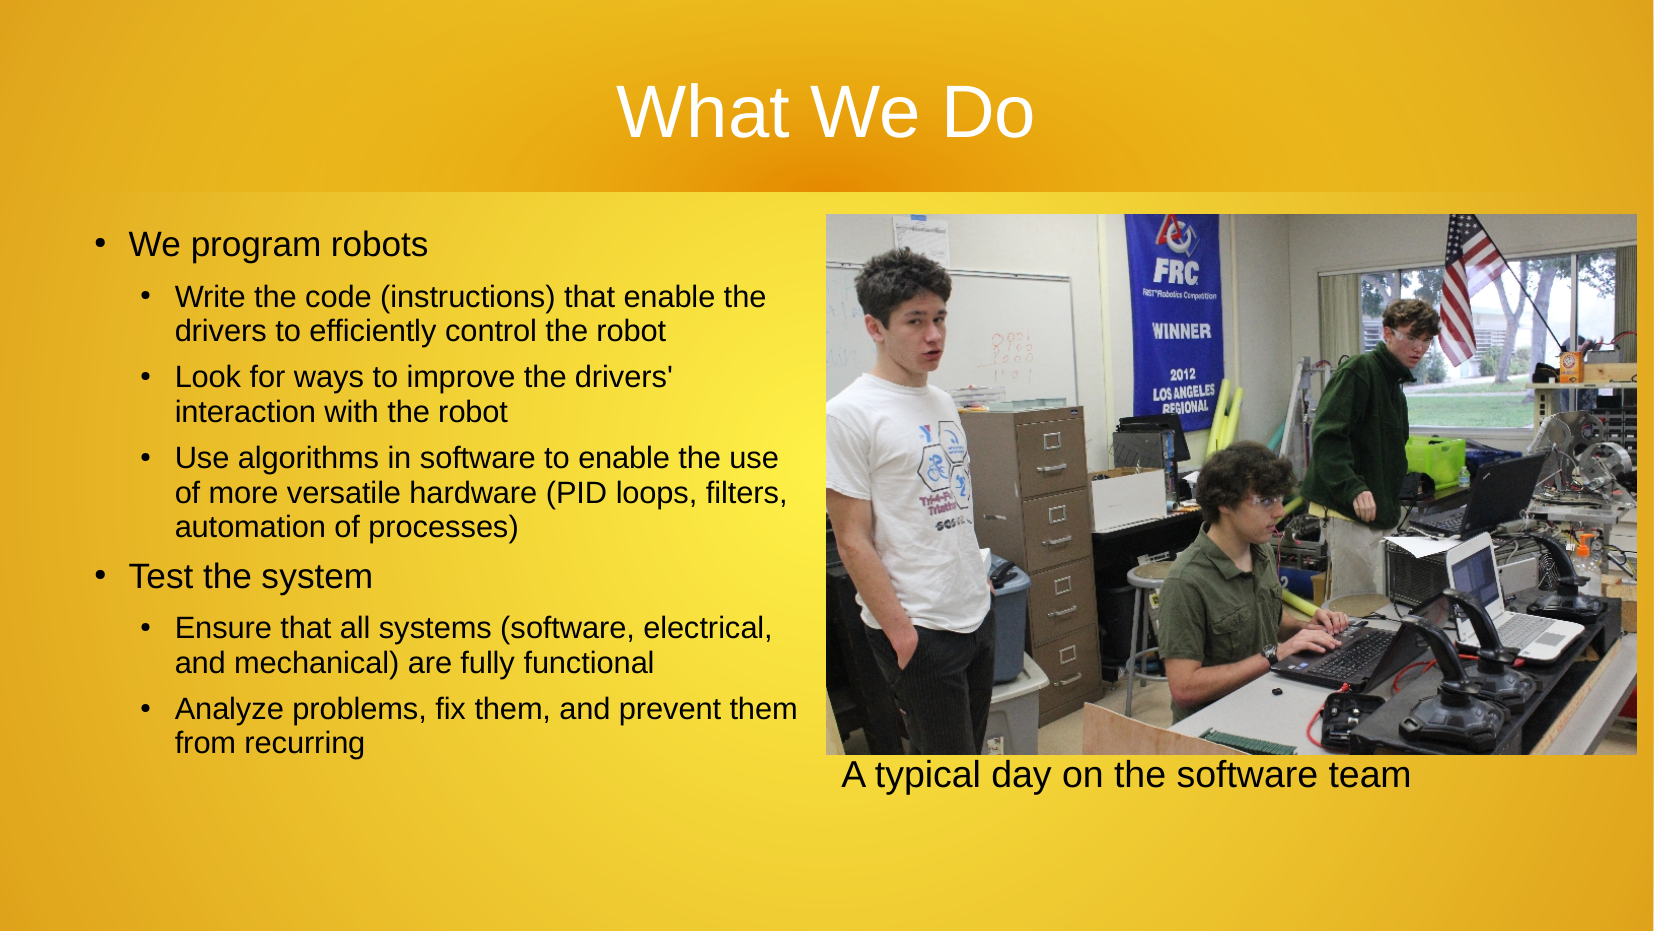

# What We Do
We program robots
Write the code (instructions) that enable the drivers to efficiently control the robot
Look for ways to improve the drivers' interaction with the robot
Use algorithms in software to enable the use of more versatile hardware (PID loops, filters, automation of processes)
Test the system
Ensure that all systems (software, electrical, and mechanical) are fully functional
Analyze problems, fix them, and prevent them from recurring
A typical day on the software team